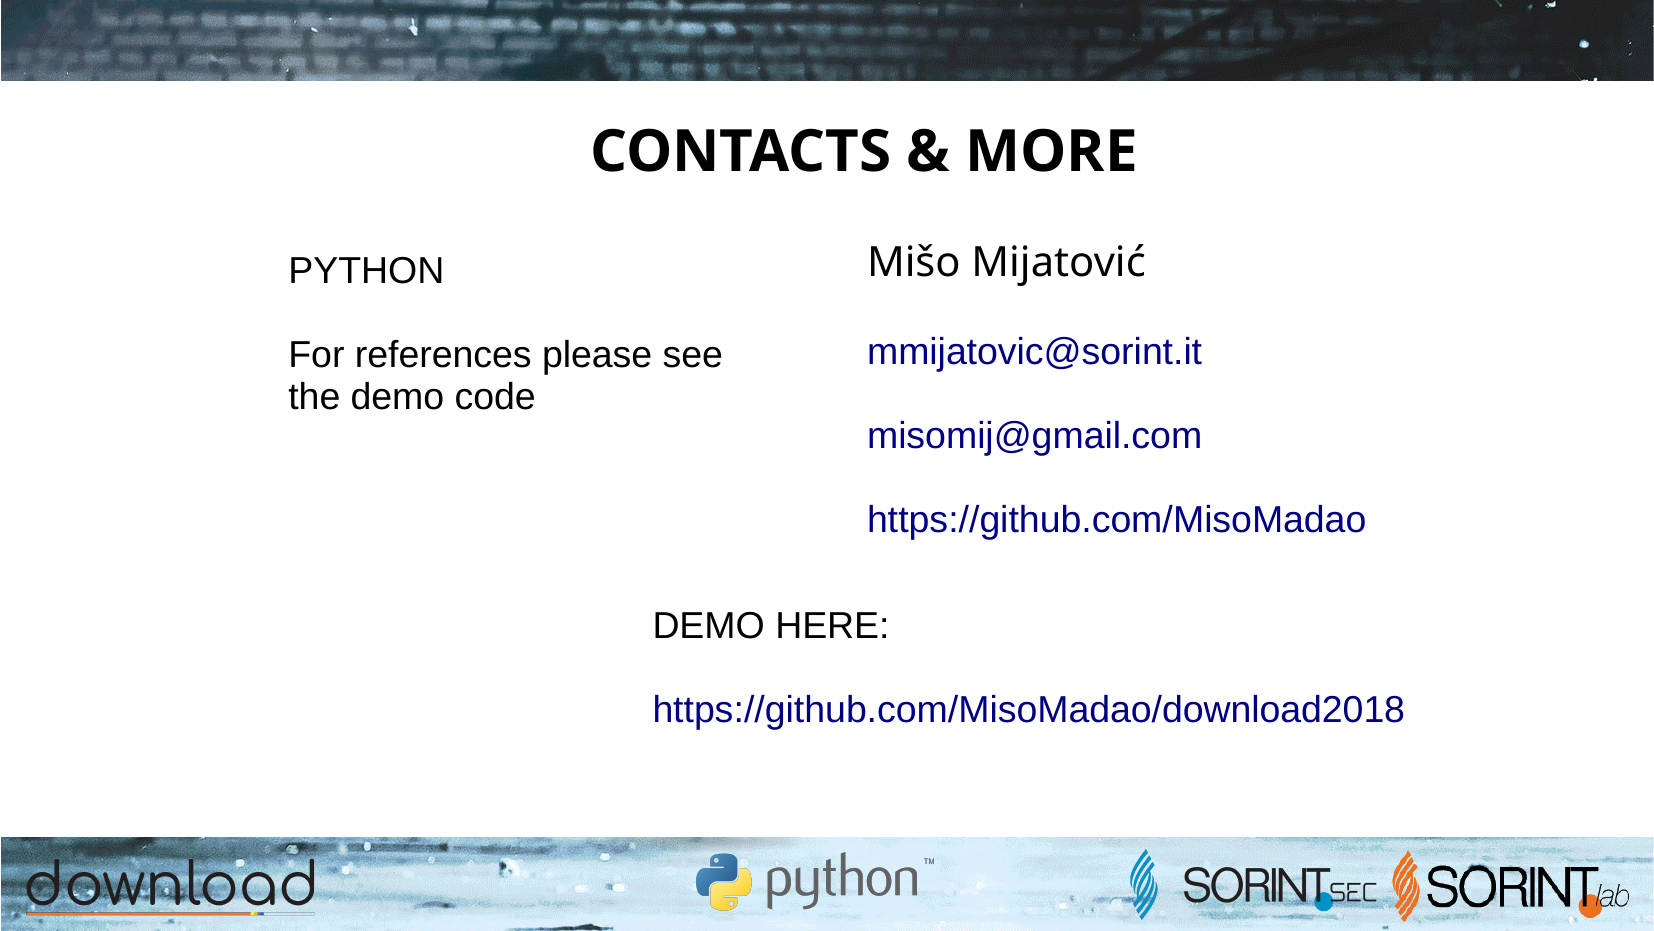

# CONTACTS & MORE
Mišo Mijatović
mmijatovic@sorint.it
misomij@gmail.com
https://github.com/MisoMadao
PYTHON
For references please see
the demo code
DEMO HERE:
https://github.com/MisoMadao/download2018